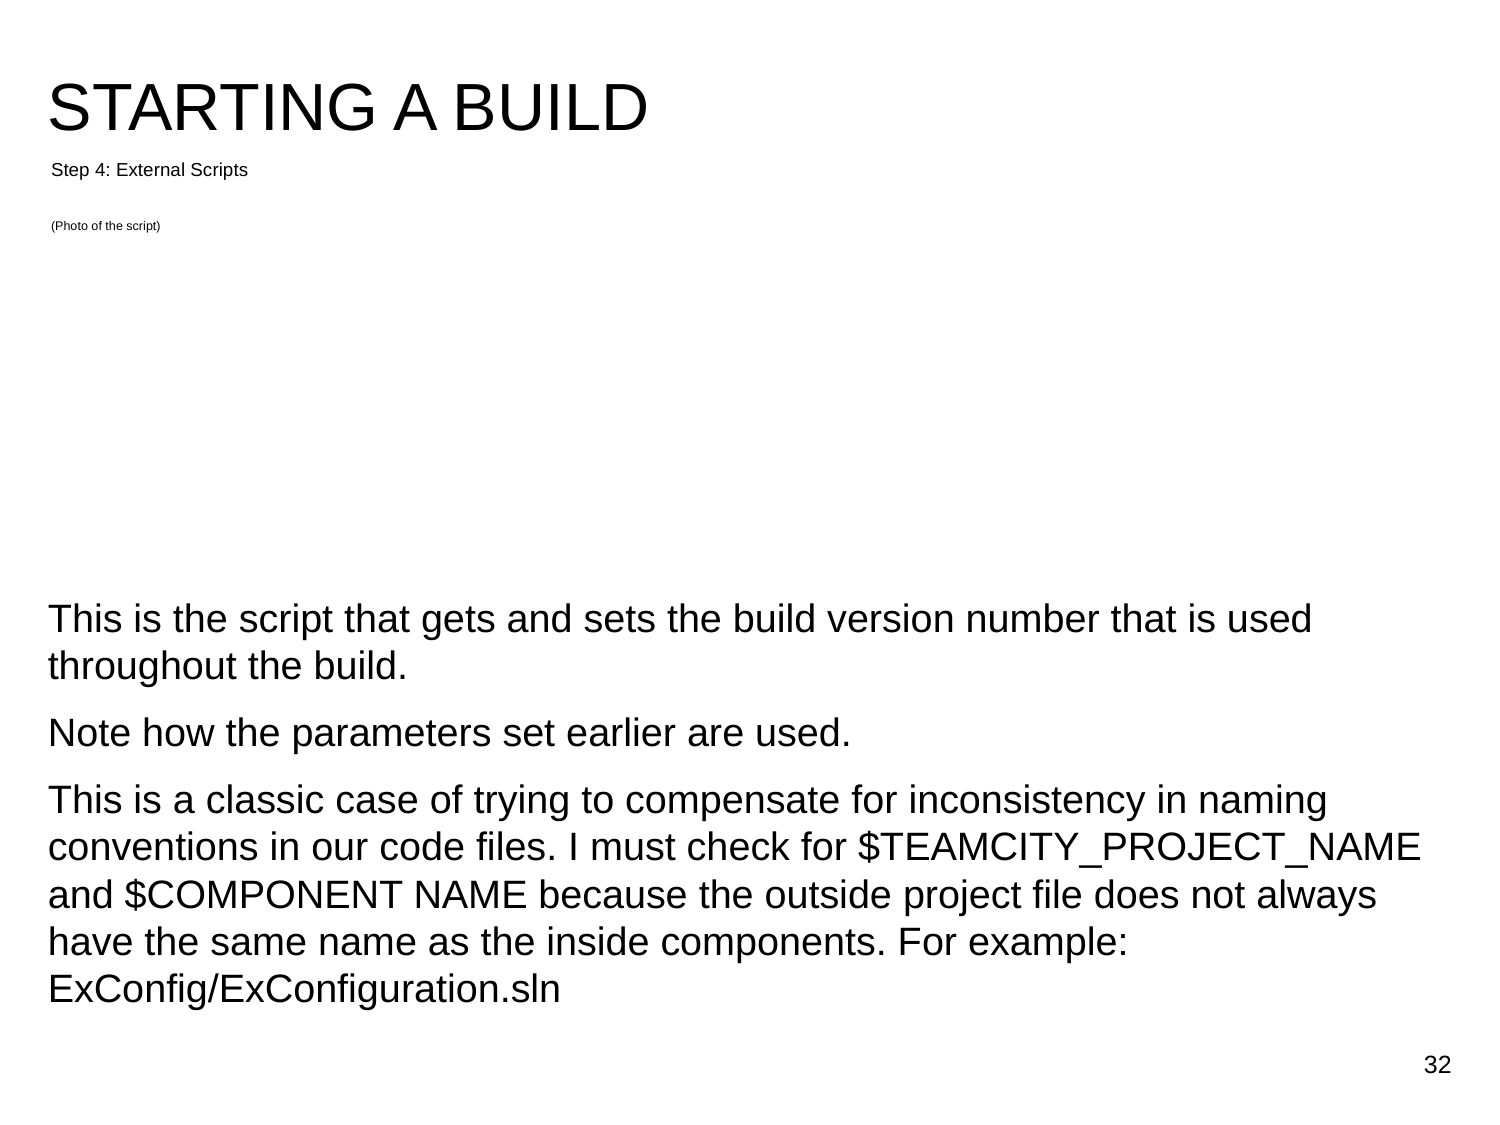

# Starting a build
Step 4: External Scripts
(Photo of the script)
This is the script that gets and sets the build version number that is used throughout the build.
Note how the parameters set earlier are used.
This is a classic case of trying to compensate for inconsistency in naming conventions in our code files. I must check for $TEAMCITY_PROJECT_NAME and $COMPONENT NAME because the outside project file does not always have the same name as the inside components. For example: ExConfig/ExConfiguration.sln